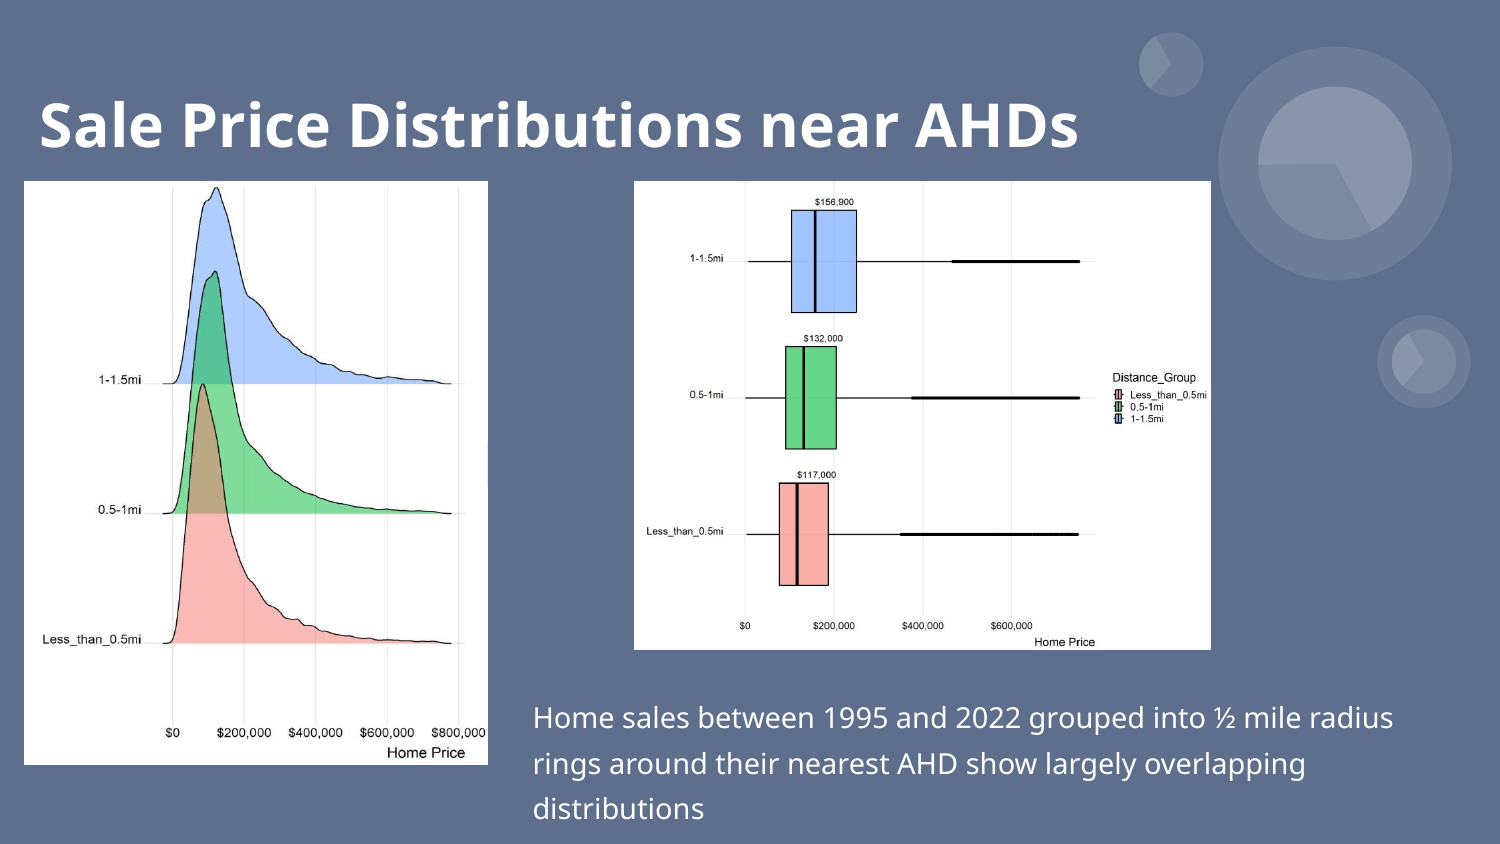

# Sale Price Distributions near AHDs
Home sales between 1995 and 2022 grouped into ½ mile radius rings around their nearest AHD show largely overlapping distributions